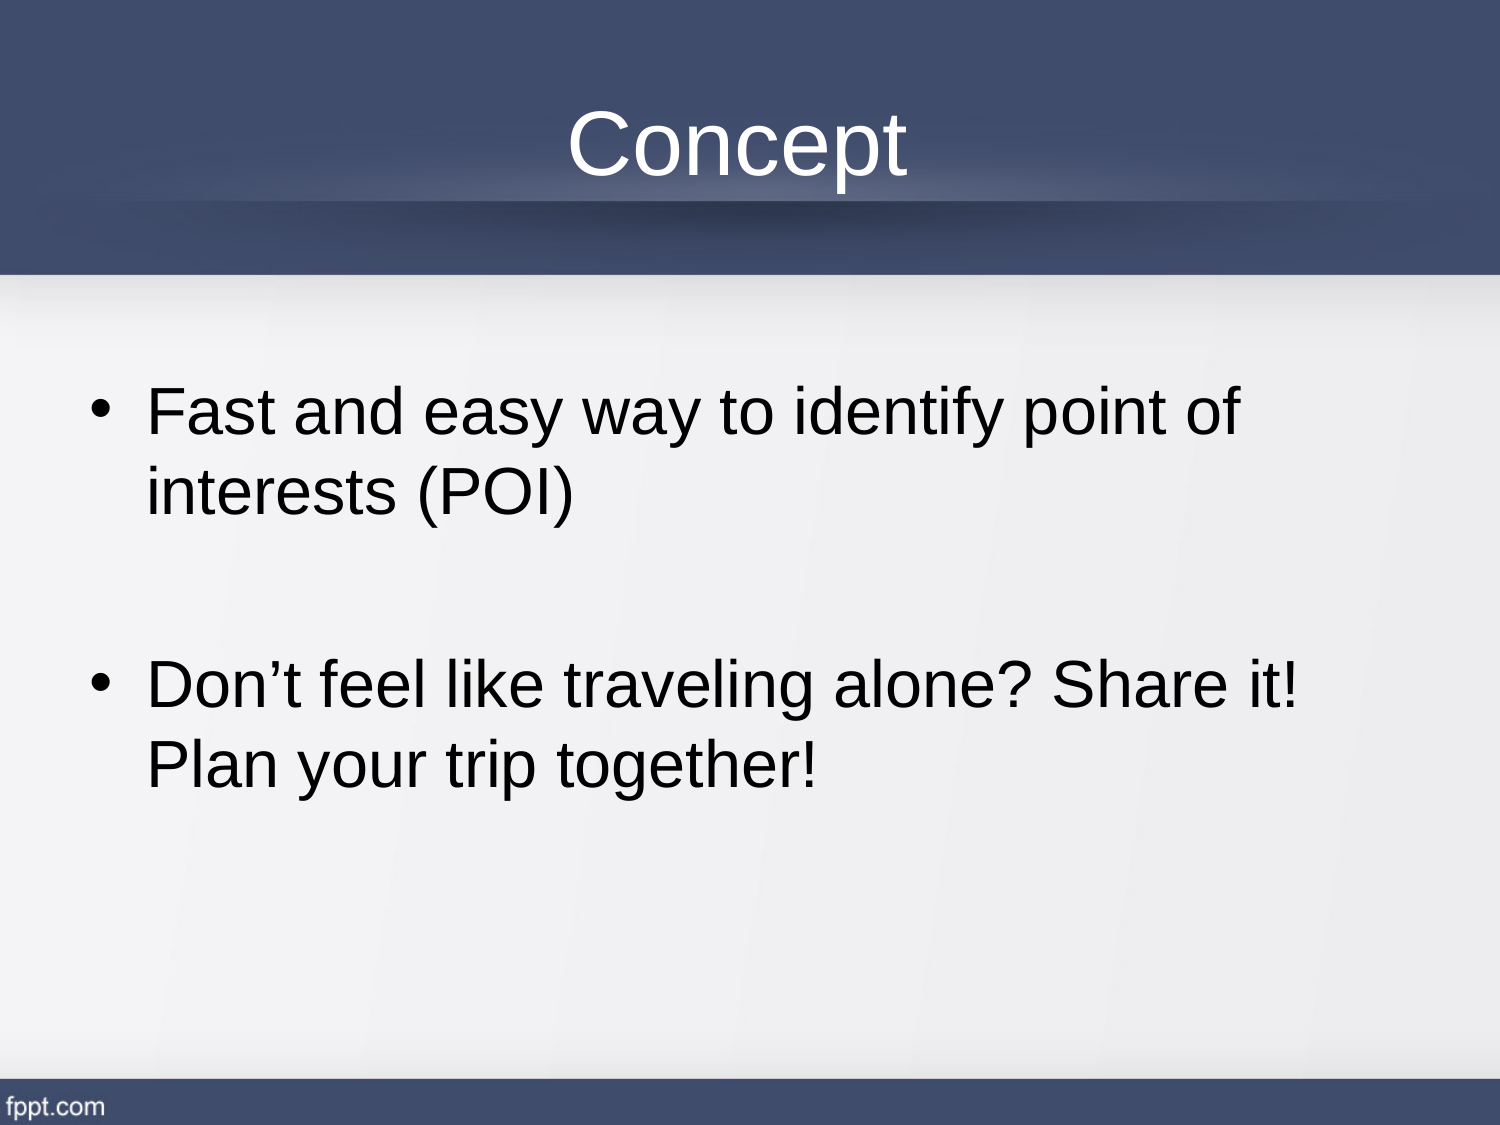

# Concept
Fast and easy way to identify point of interests (POI)
Don’t feel like traveling alone? Share it! Plan your trip together!